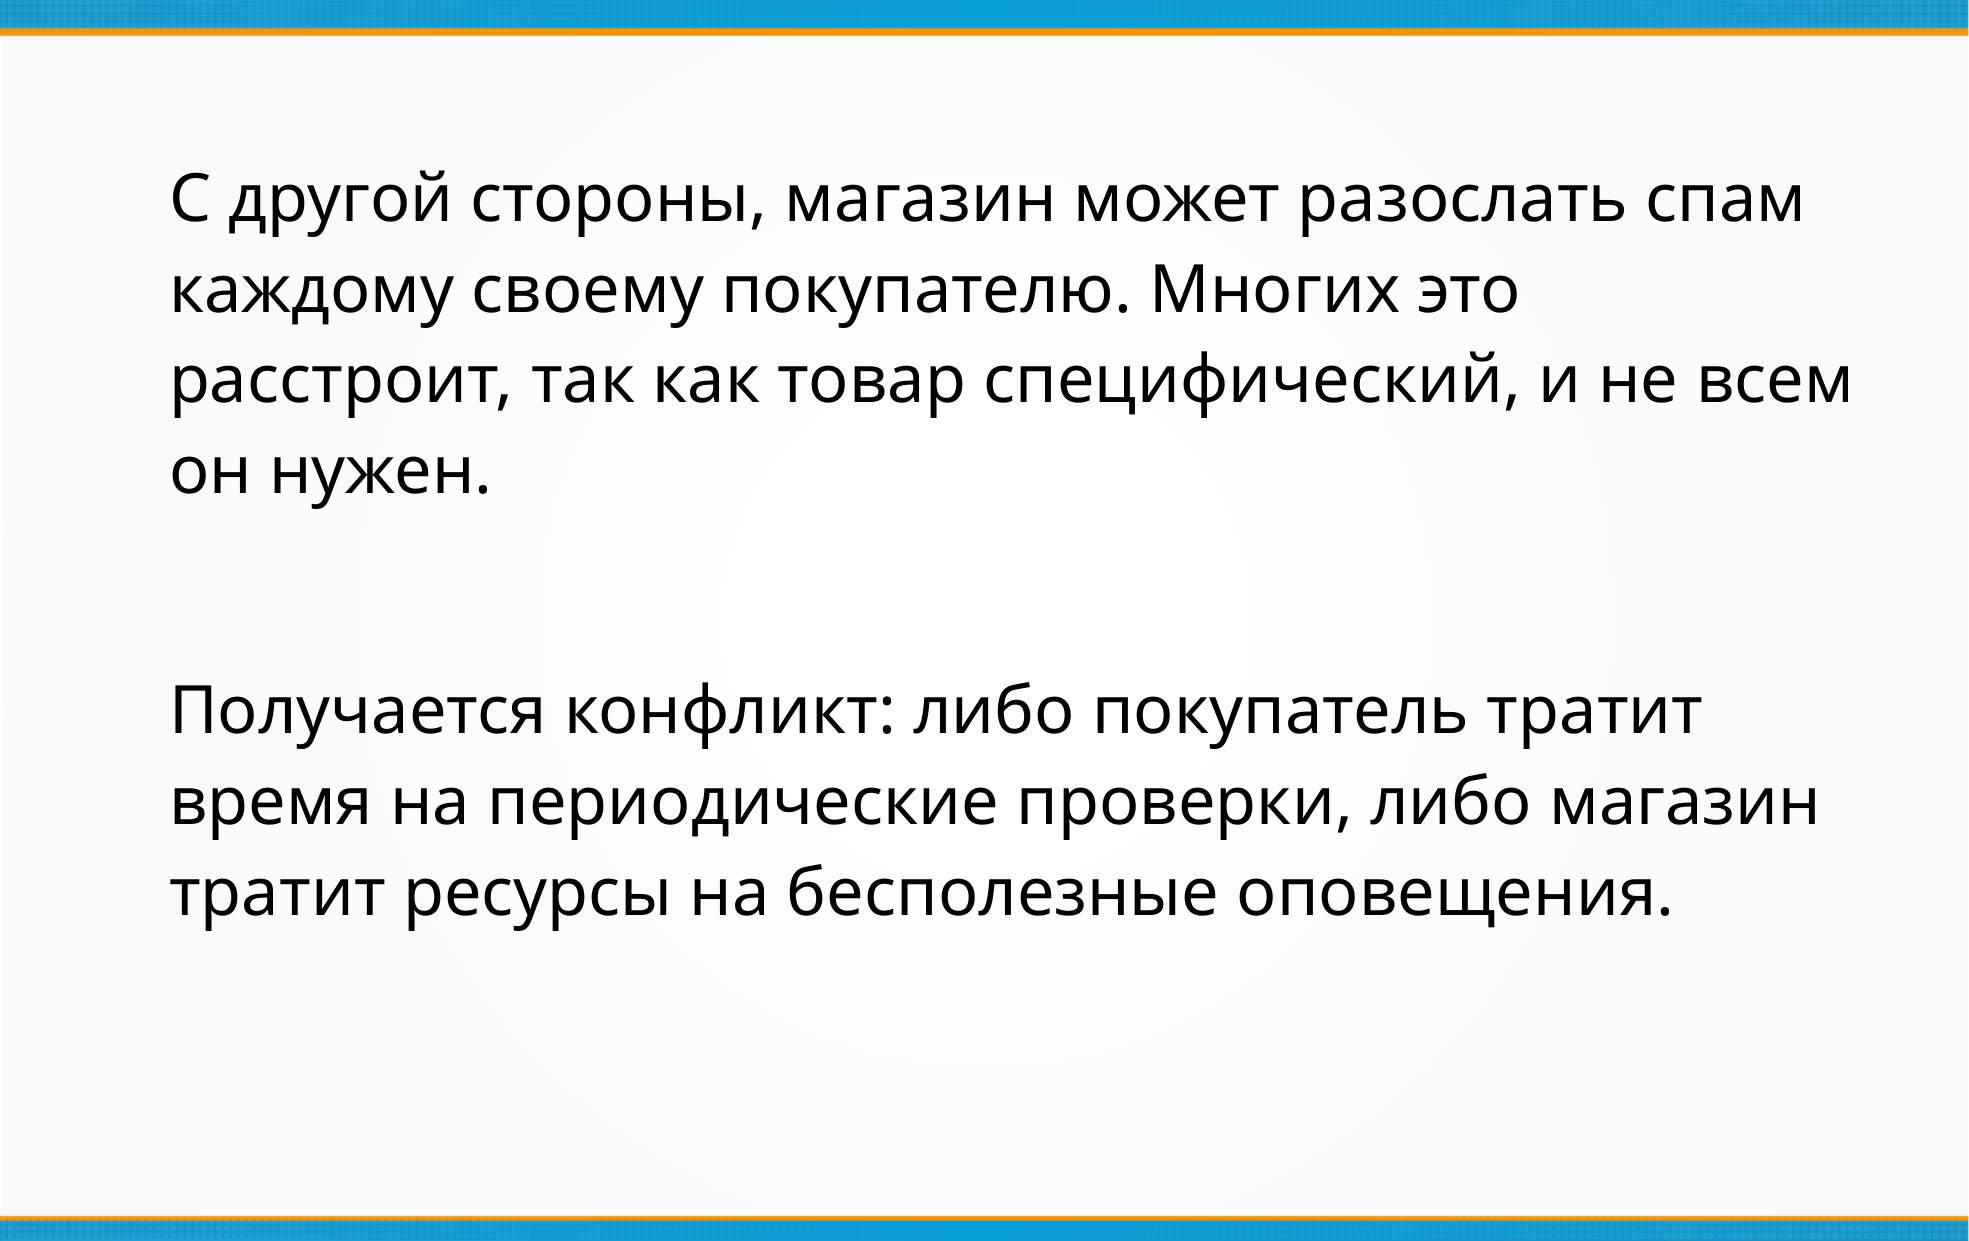

# С другой стороны, магазин может разослать спам каждому своему покупателю. Многих это расстроит, так как товар специфический, и не всем он нужен.
Получается конфликт: либо покупатель тратит время на периодические проверки, либо магазин тратит ресурсы на бесполезные оповещения.